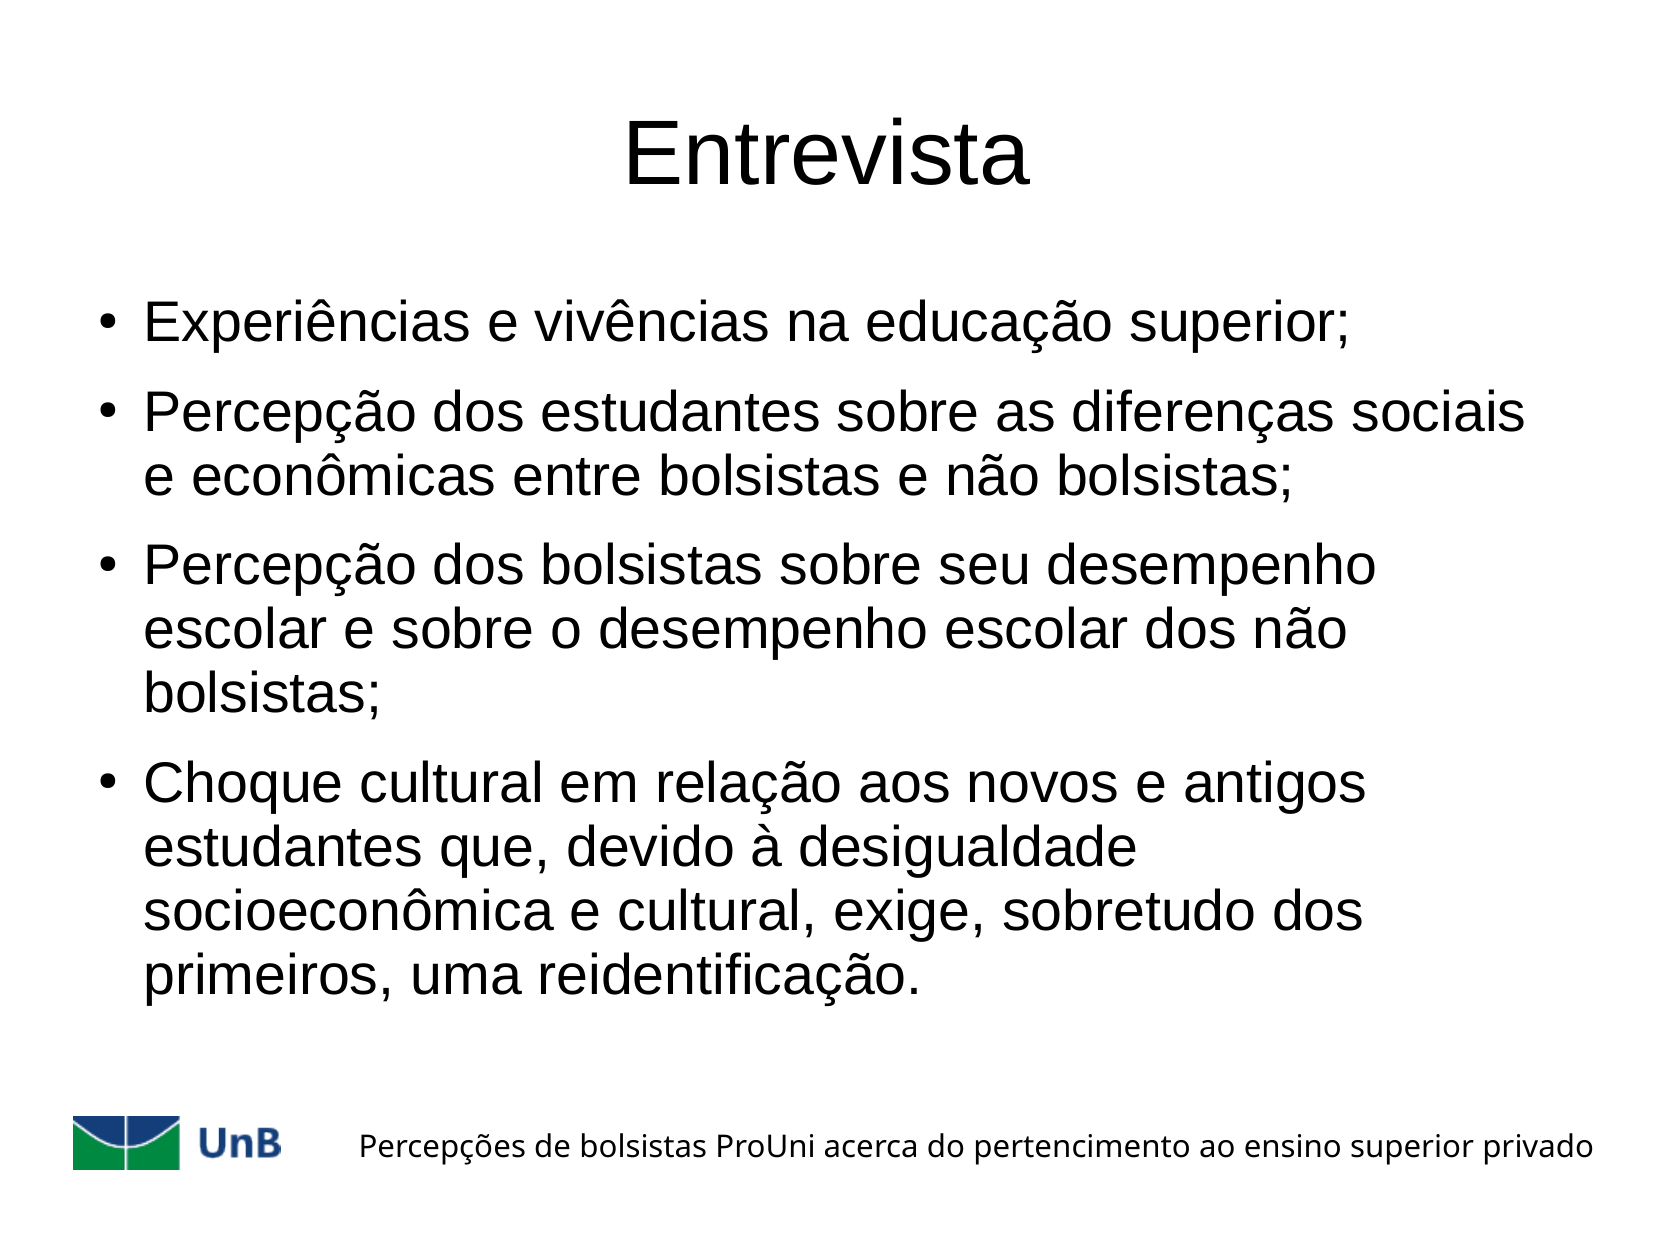

# Entrevista
Experiências e vivências na educação superior;
Percepção dos estudantes sobre as diferenças sociais e econômicas entre bolsistas e não bolsistas;
Percepção dos bolsistas sobre seu desempenho escolar e sobre o desempenho escolar dos não bolsistas;
Choque cultural em relação aos novos e antigos estudantes que, devido à desigualdade socioeconômica e cultural, exige, sobretudo dos primeiros, uma reidentificação.
Percepções de bolsistas ProUni acerca do pertencimento ao ensino superior privado